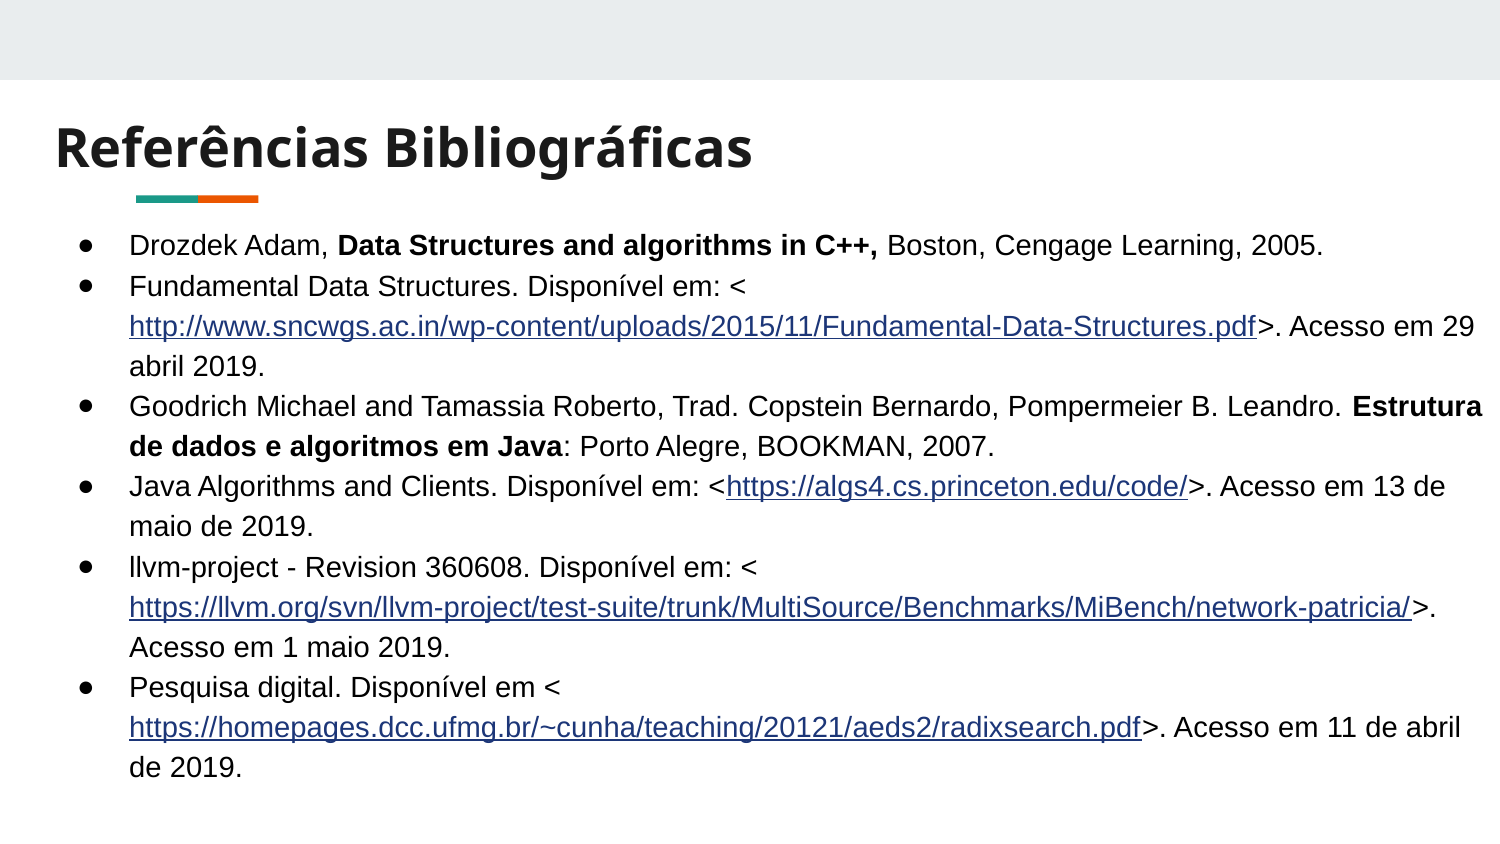

# Referências Bibliográficas
Drozdek Adam, Data Structures and algorithms in C++, Boston, Cengage Learning, 2005.
Fundamental Data Structures. Disponível em: <http://www.sncwgs.ac.in/wp-content/uploads/2015/11/Fundamental-Data-Structures.pdf>. Acesso em 29 abril 2019.
Goodrich Michael and Tamassia Roberto, Trad. Copstein Bernardo, Pompermeier B. Leandro. Estrutura de dados e algoritmos em Java: Porto Alegre, BOOKMAN, 2007.
Java Algorithms and Clients. Disponível em: <https://algs4.cs.princeton.edu/code/>. Acesso em 13 de maio de 2019.
llvm-project - Revision 360608. Disponível em: <https://llvm.org/svn/llvm-project/test-suite/trunk/MultiSource/Benchmarks/MiBench/network-patricia/>. Acesso em 1 maio 2019.
Pesquisa digital. Disponível em <https://homepages.dcc.ufmg.br/~cunha/teaching/20121/aeds2/radixsearch.pdf>. Acesso em 11 de abril de 2019.